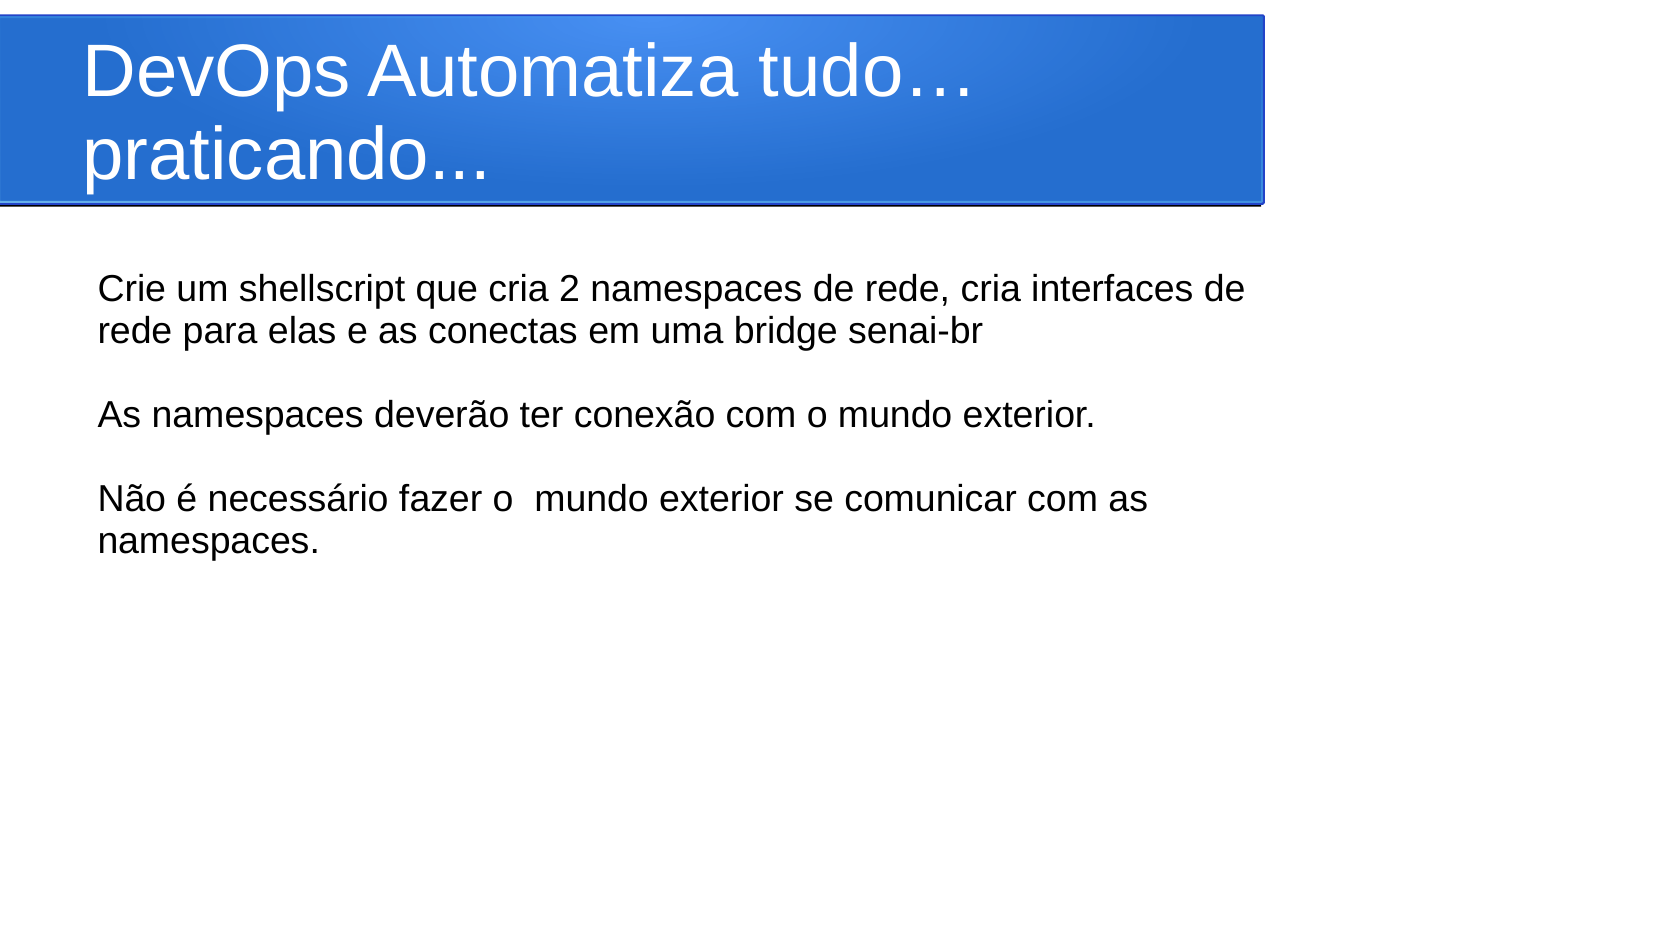

# DevOps Automatiza tudo… praticando...
Crie um shellscript que cria 2 namespaces de rede, cria interfaces de rede para elas e as conectas em uma bridge senai-br
As namespaces deverão ter conexão com o mundo exterior.
Não é necessário fazer o mundo exterior se comunicar com as namespaces.